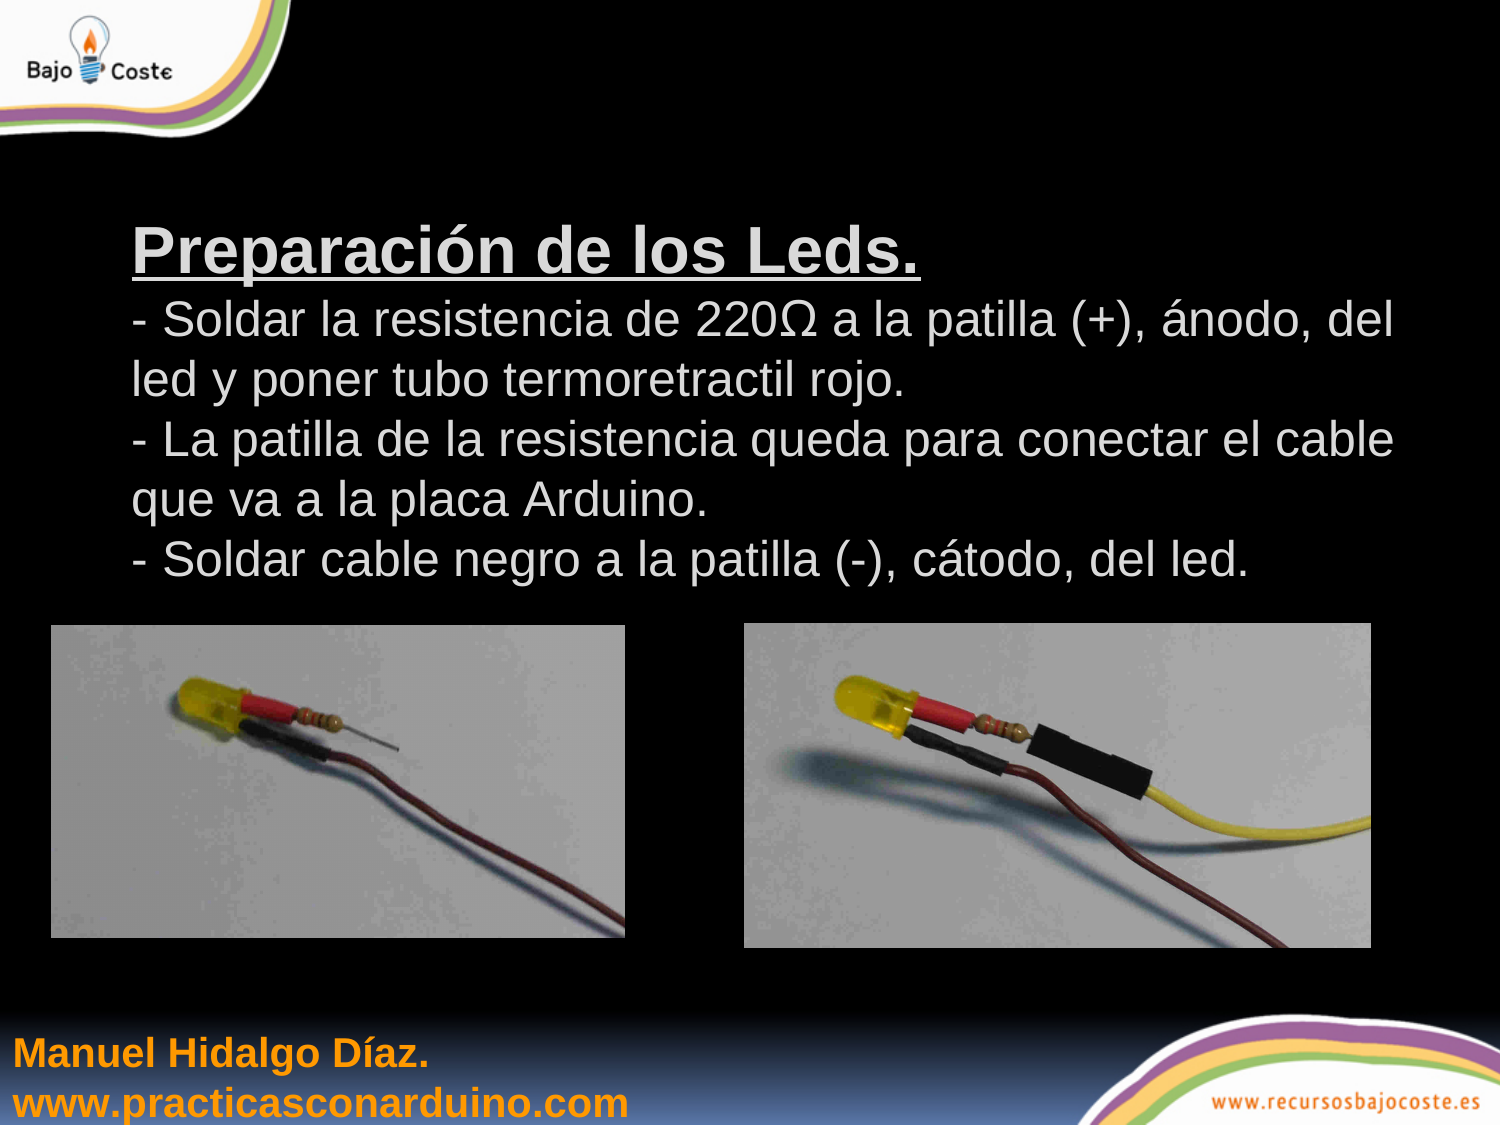

Preparación de los Leds.
- Soldar la resistencia de 220Ω a la patilla (+), ánodo, del led y poner tubo termoretractil rojo.
- La patilla de la resistencia queda para conectar el cable que va a la placa Arduino.
- Soldar cable negro a la patilla (-), cátodo, del led.
Manuel Hidalgo Díaz.
www.practicasconarduino.com